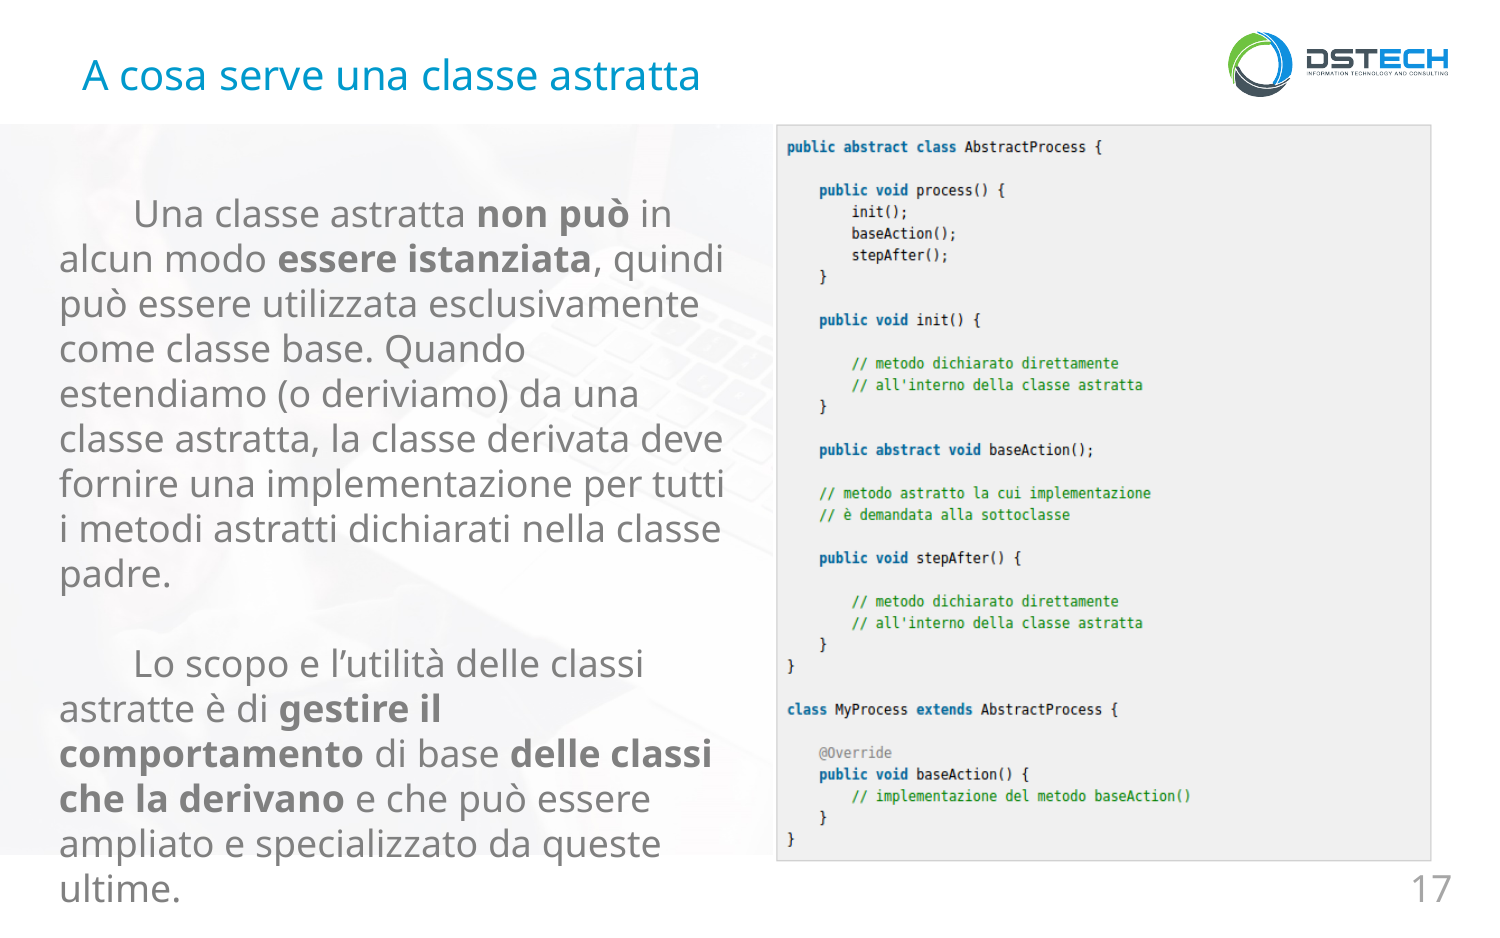

A cosa serve una classe astratta
	Una classe astratta non può in alcun modo essere istanziata, quindi può essere utilizzata esclusivamente come classe base. Quando estendiamo (o deriviamo) da una classe astratta, la classe derivata deve fornire una implementazione per tutti i metodi astratti dichiarati nella classe padre.
	Lo scopo e l’utilità delle classi astratte è di gestire il comportamento di base delle classi che la derivano e che può essere ampliato e specializzato da queste ultime.
17